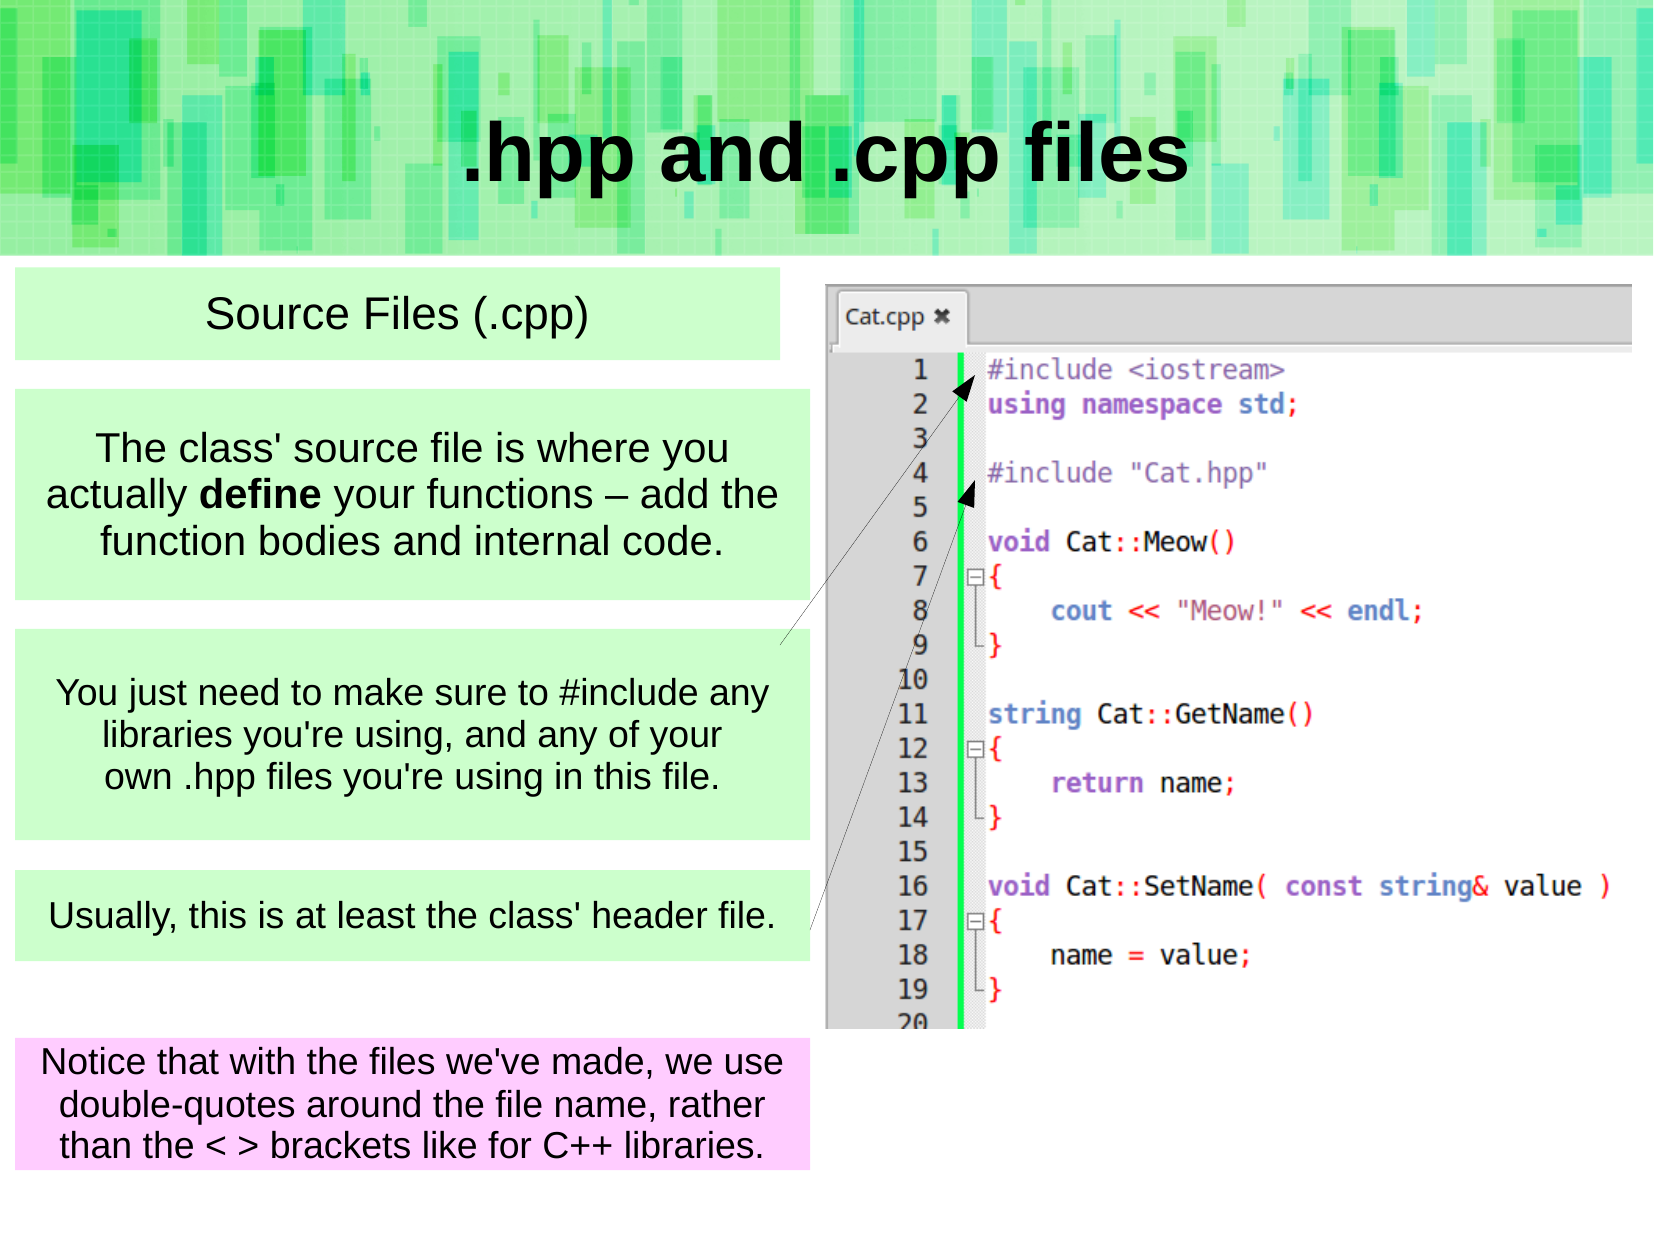

# .hpp and .cpp files
Source Files (.cpp)
The class' source file is where you actually define your functions – add the function bodies and internal code.
You just need to make sure to #include any libraries you're using, and any of your own .hpp files you're using in this file.
Usually, this is at least the class' header file.
Notice that with the files we've made, we use double-quotes around the file name, rather than the < > brackets like for C++ libraries.